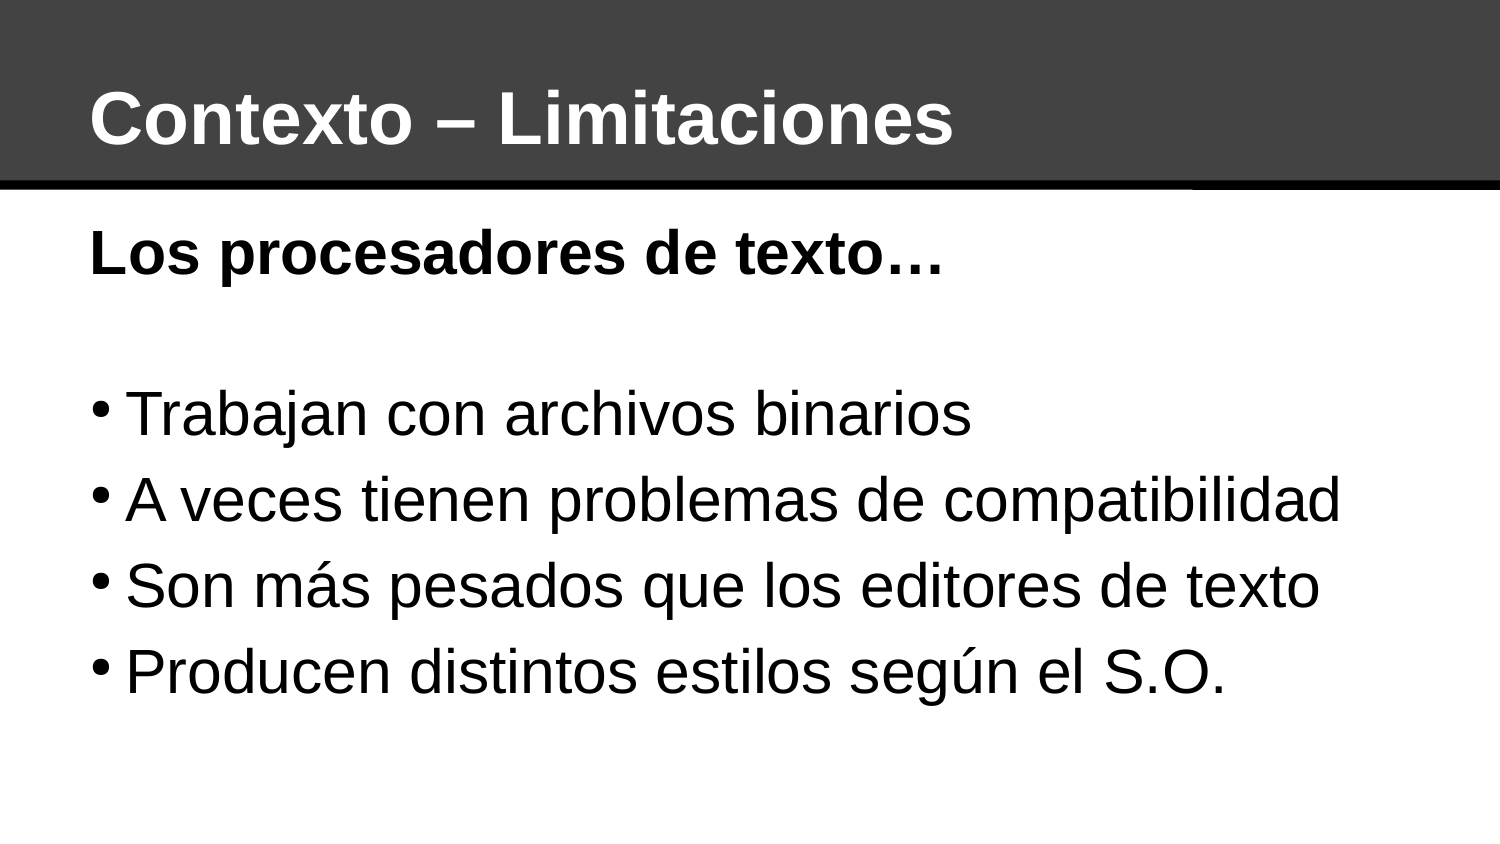

Contexto – Limitaciones
Los procesadores de texto…
Trabajan con archivos binarios
A veces tienen problemas de compatibilidad
Son más pesados que los editores de texto
Producen distintos estilos según el S.O.